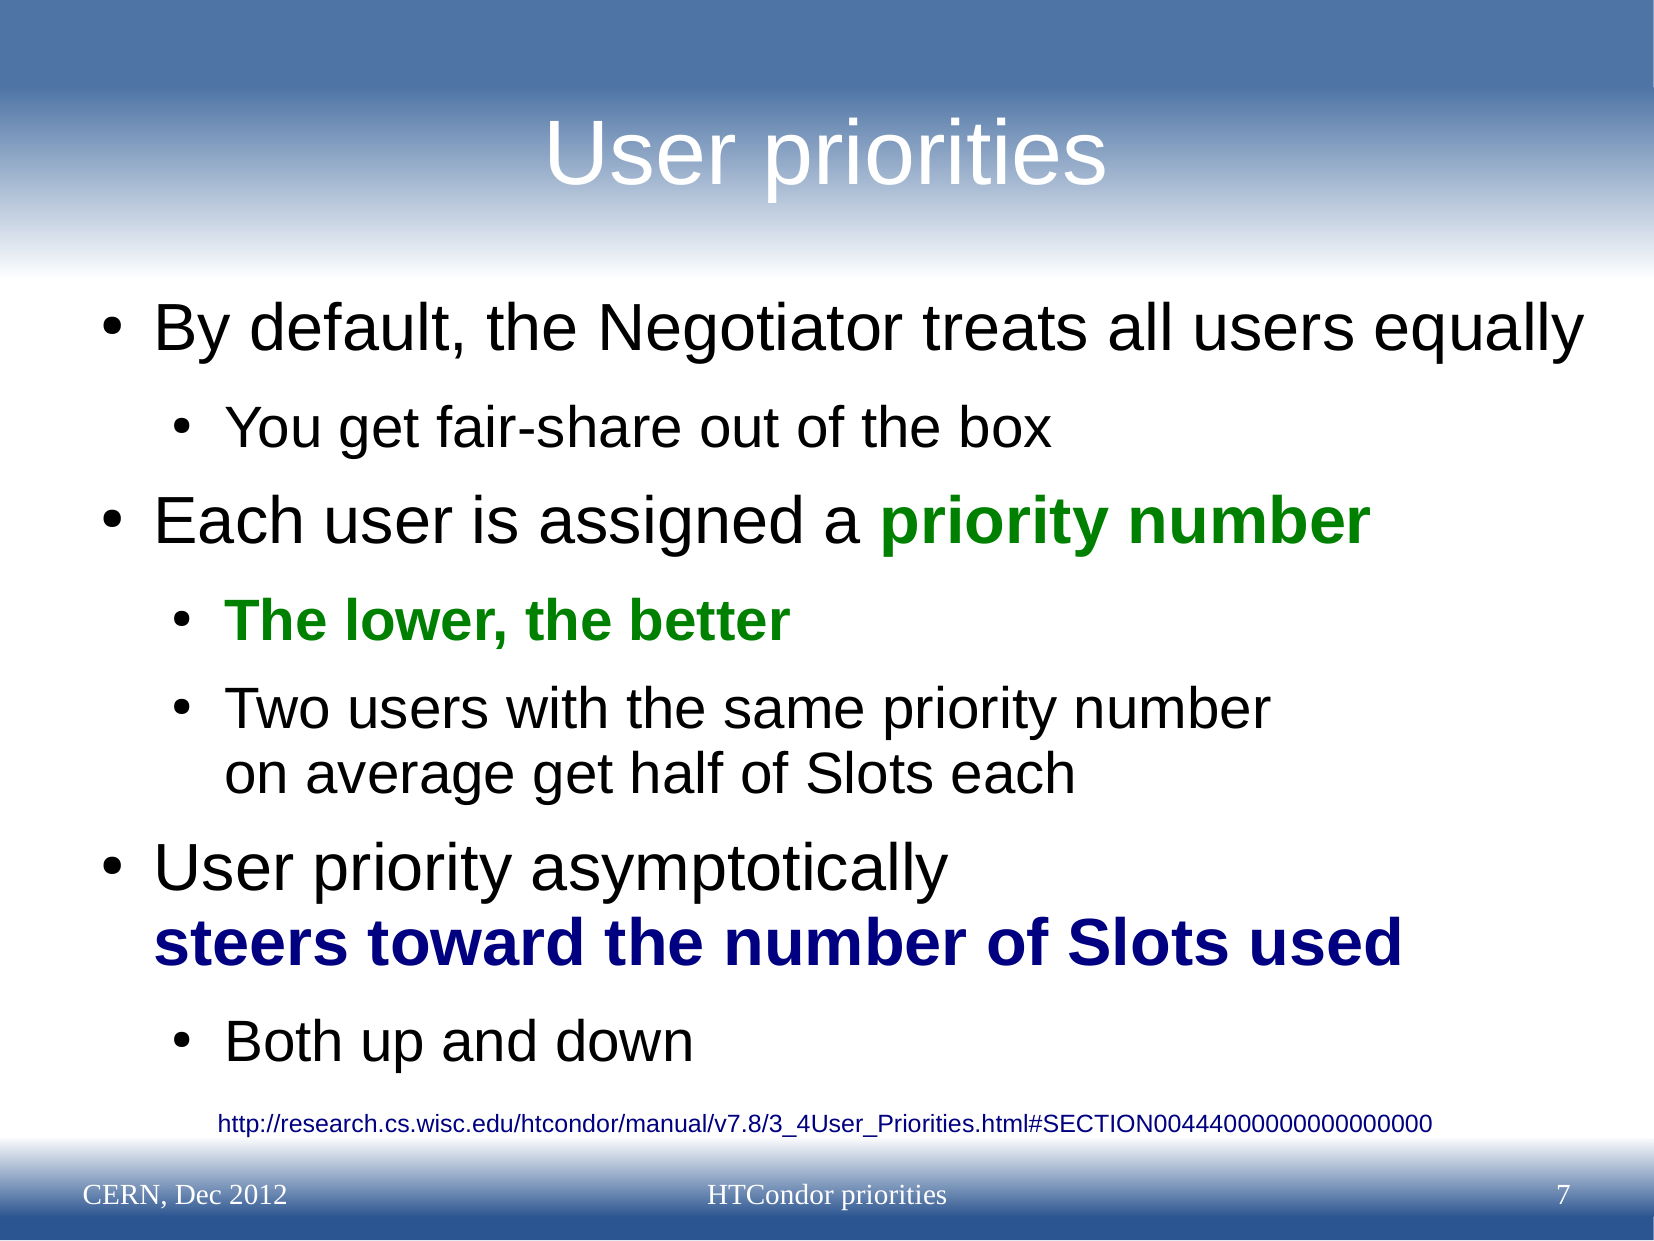

# User priorities
By default, the Negotiator treats all users equally
You get fair-share out of the box
Each user is assigned a priority number
The lower, the better
Two users with the same priority number
on average get half of Slots each
User priority asymptotically
steers toward the number of Slots used
Both up and down
http://research.cs.wisc.edu/htcondor/manual/v7.8/3_4User_Priorities.html#SECTION00444000000000000000
CERN, Dec 2012
HTCondor priorities
7